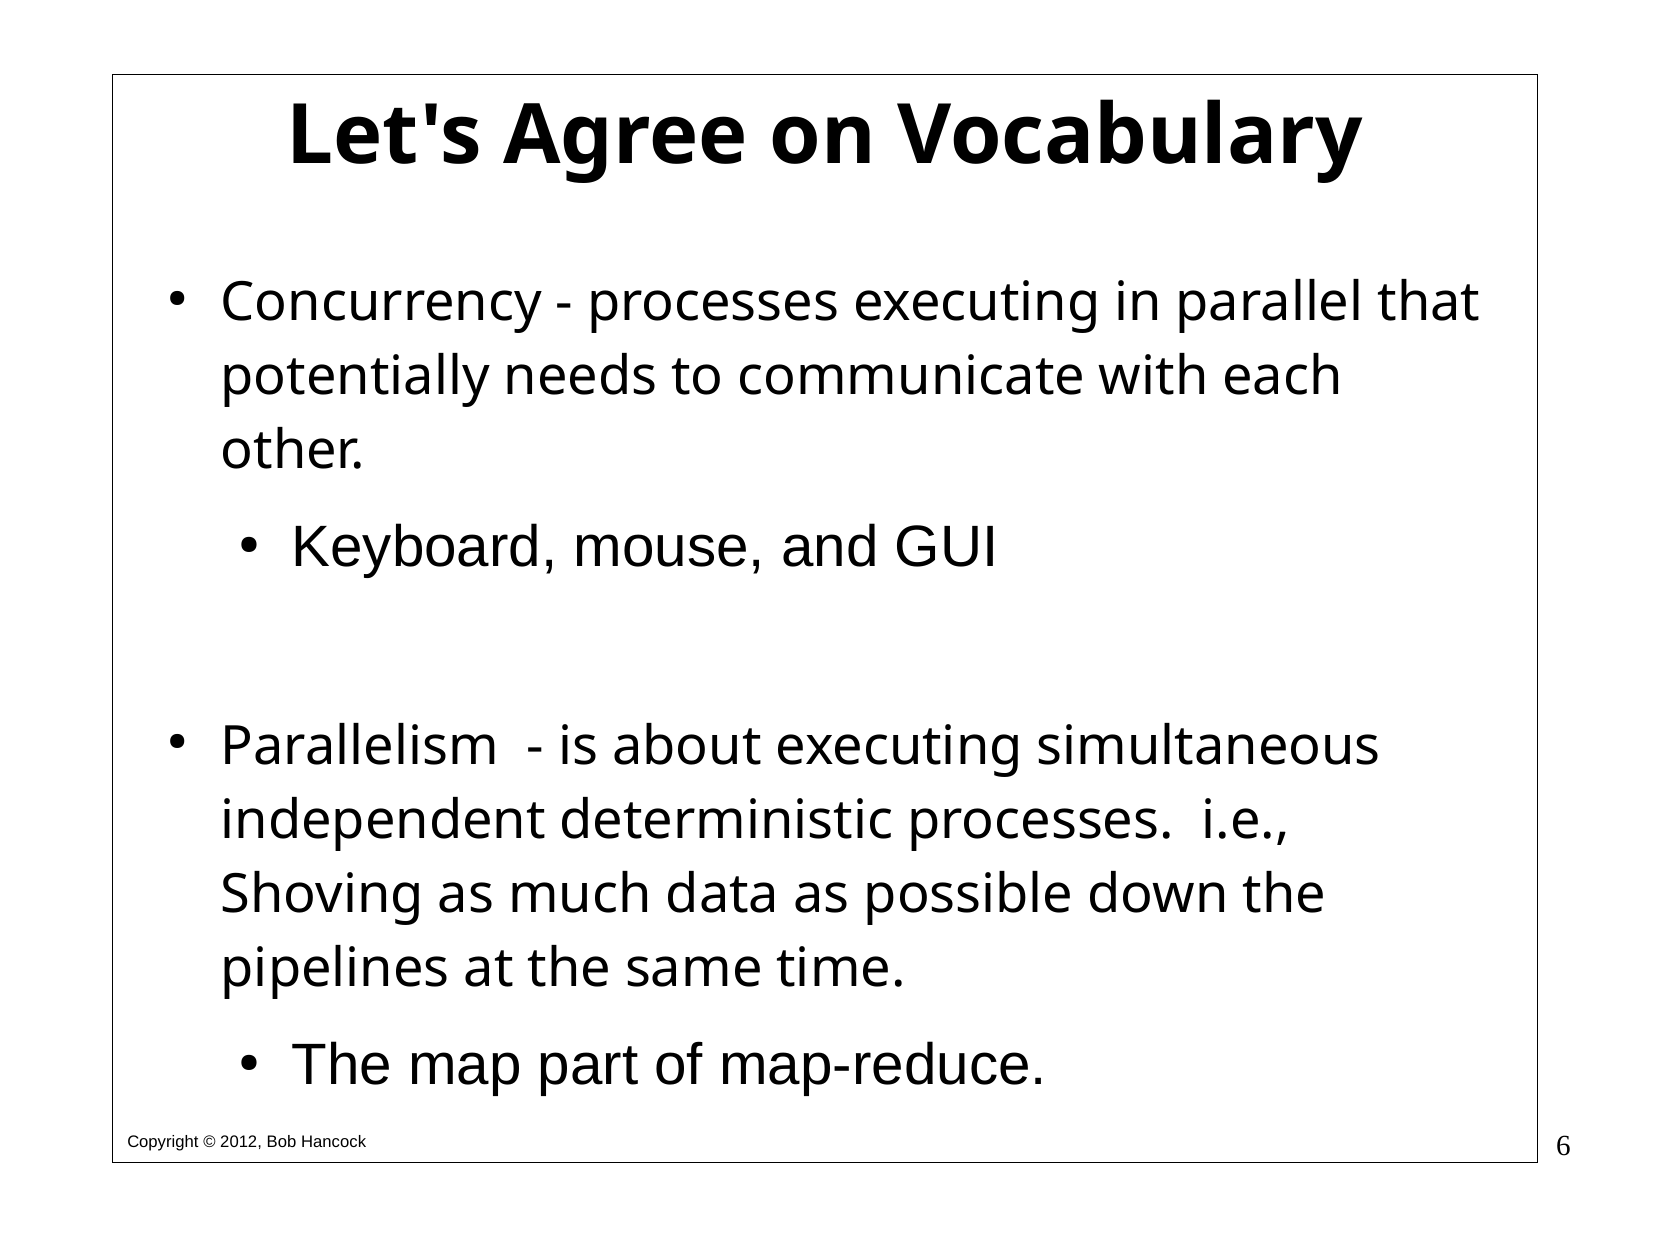

# Let's Agree on Vocabulary
Concurrency - processes executing in parallel that potentially needs to communicate with each other.
Keyboard, mouse, and GUI
Parallelism - is about executing simultaneous independent deterministic processes. i.e., Shoving as much data as possible down the pipelines at the same time.
The map part of map-reduce.
Copyright © 2012, Bob Hancock
6